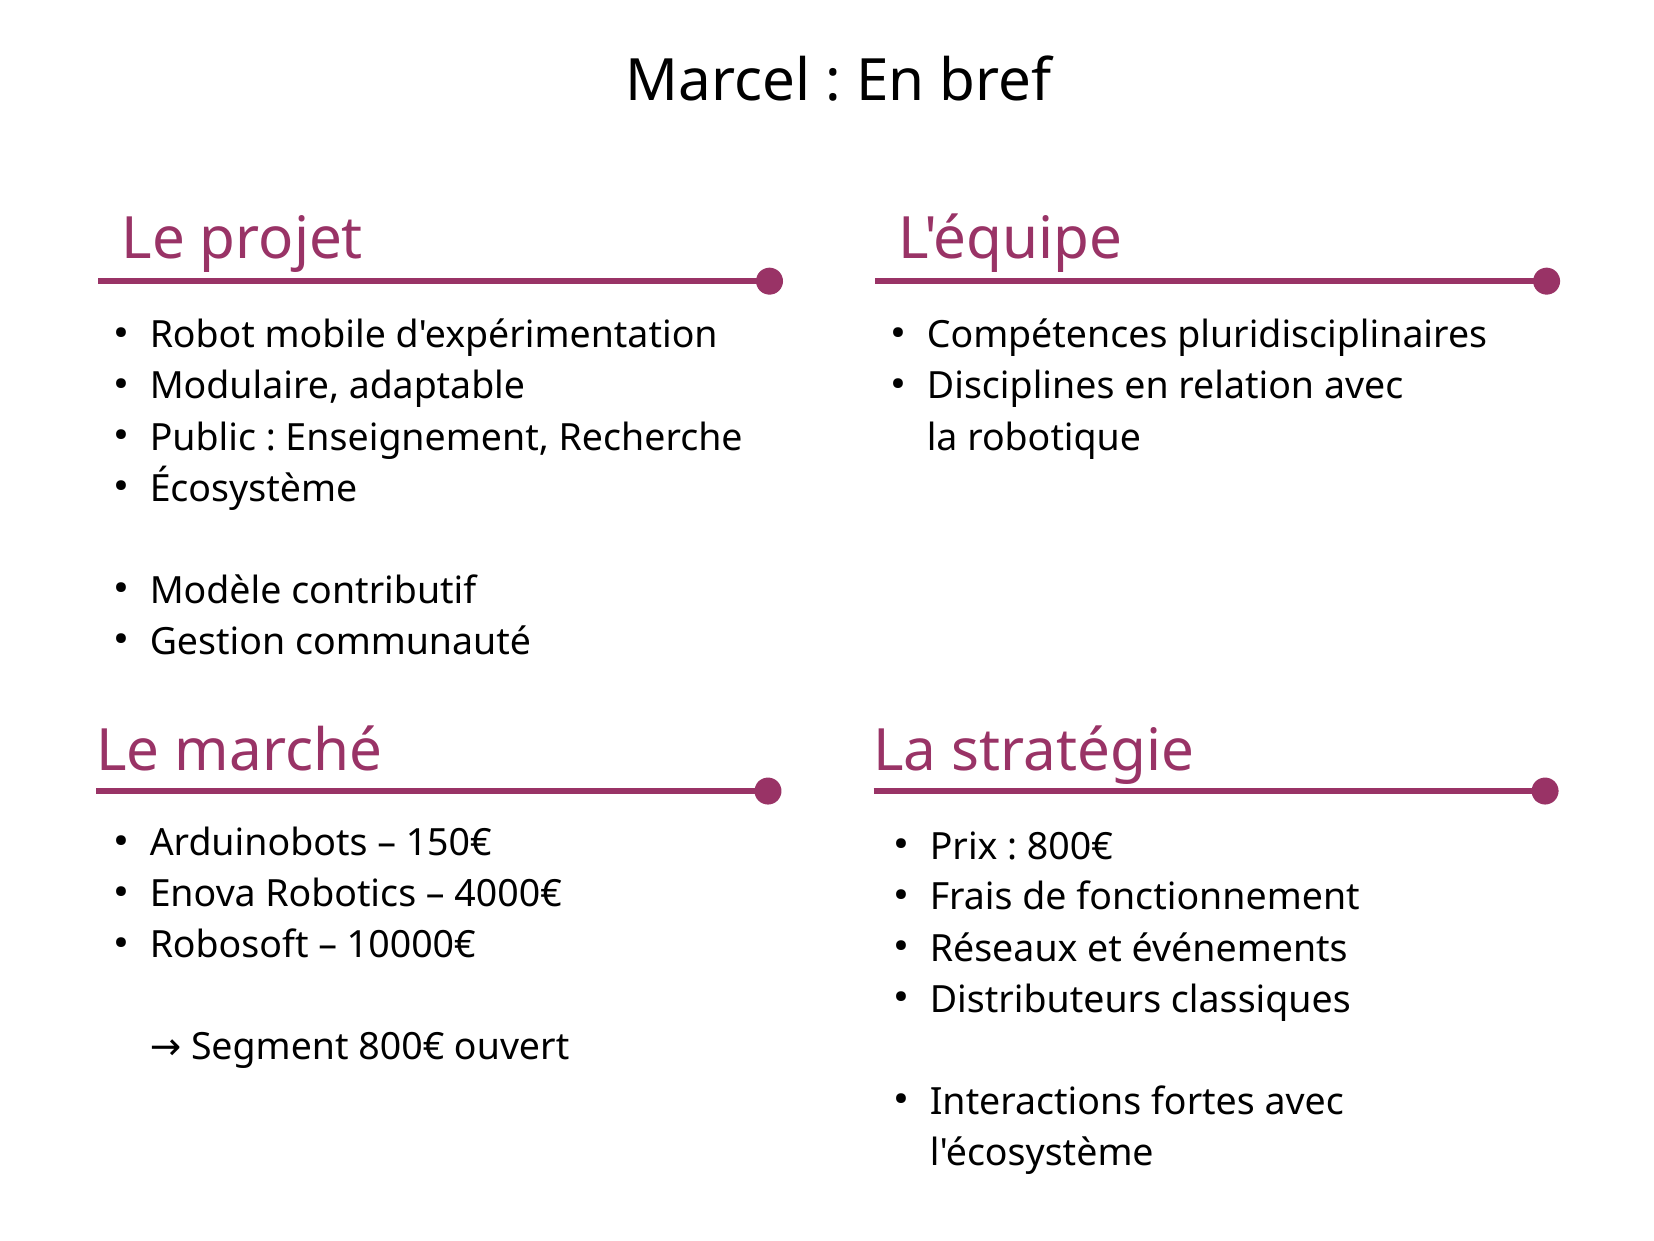

# Marcel : En bref
Le projet
L'équipe
Robot mobile d'expérimentation
Modulaire, adaptable
Public : Enseignement, Recherche
Écosystème
Modèle contributif
Gestion communauté
Compétences pluridisciplinaires
Disciplines en relation avec
la robotique
Le marché
La stratégie
Arduinobots – 150€
Enova Robotics – 4000€
Robosoft – 10000€
→ Segment 800€ ouvert
Prix : 800€
Frais de fonctionnement
Réseaux et événements
Distributeurs classiques
Interactions fortes avec
l'écosystème